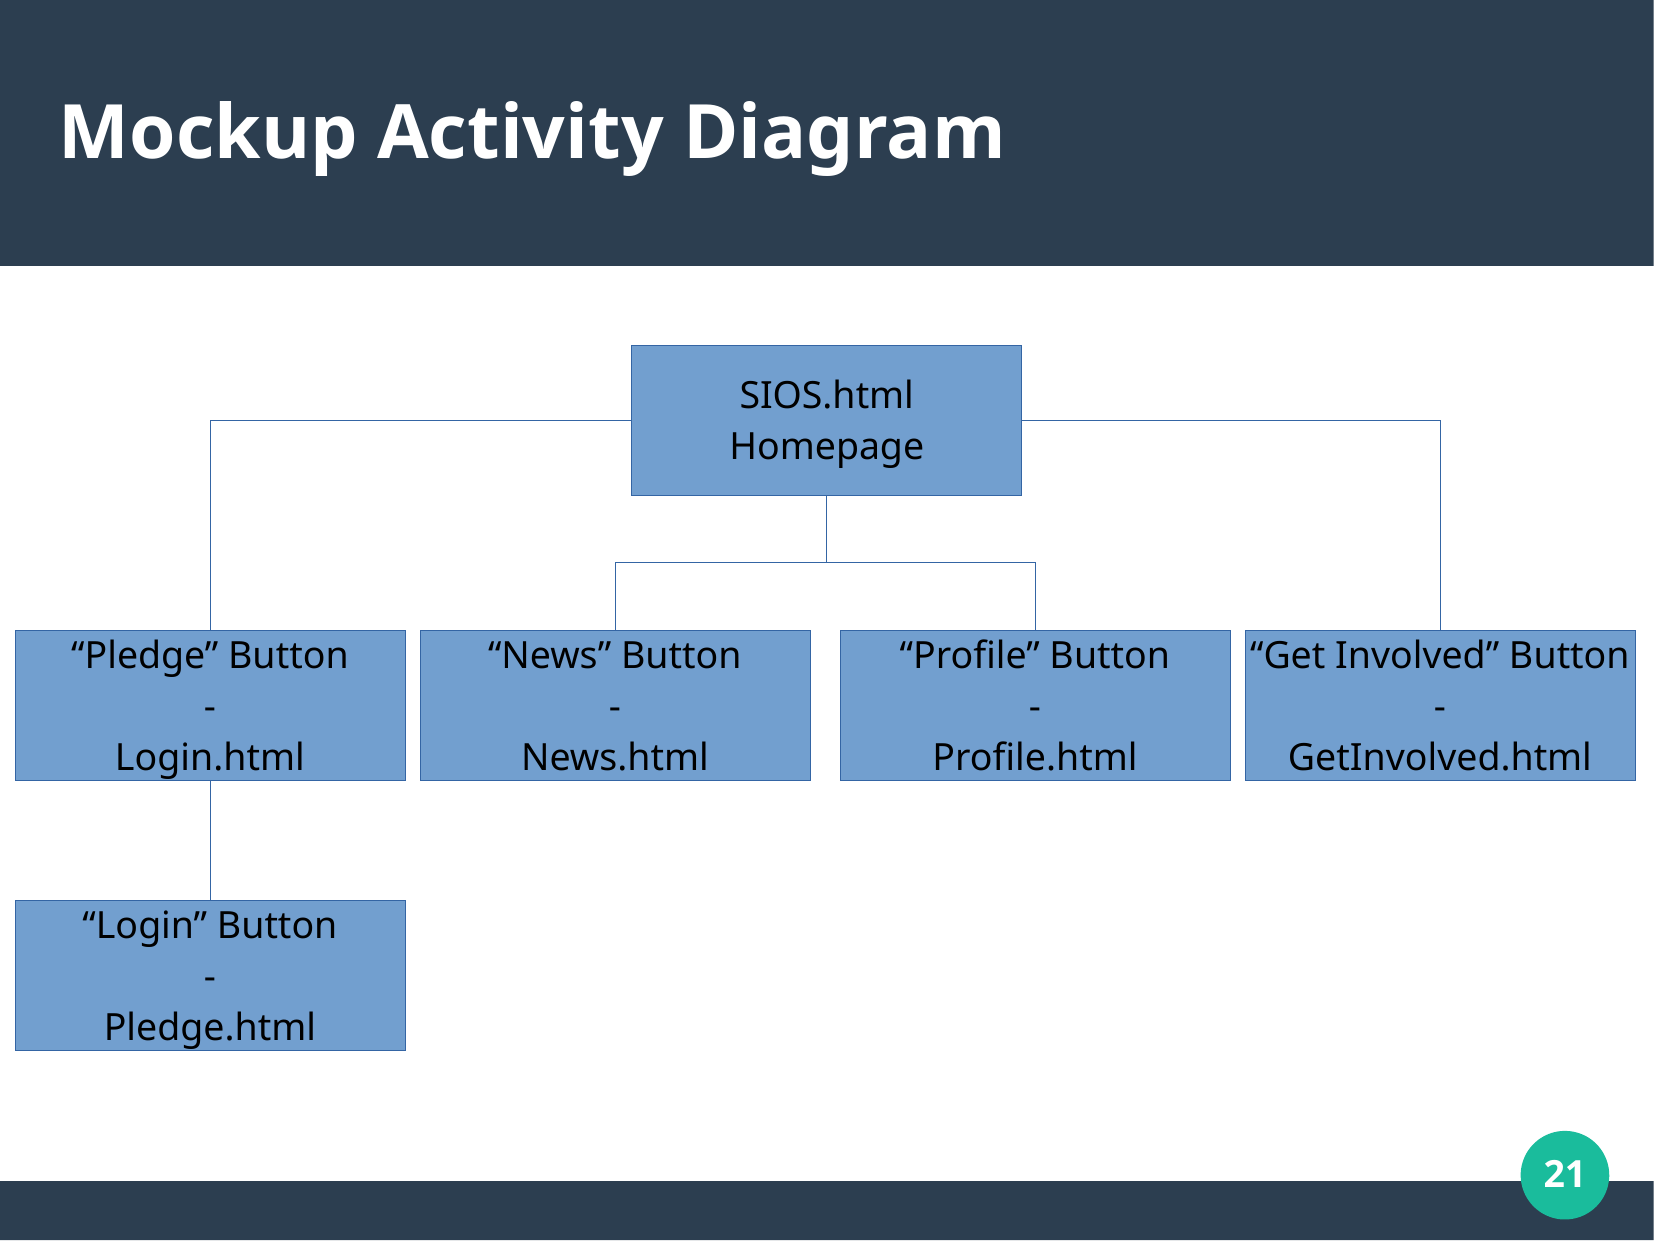

# Mockup Activity Diagram
SIOS.html
Homepage
“Pledge” Button
-
Login.html
“News” Button
-
News.html
“Profile” Button
-
Profile.html
“Get Involved” Button
-
GetInvolved.html
“Login” Button
-
Pledge.html